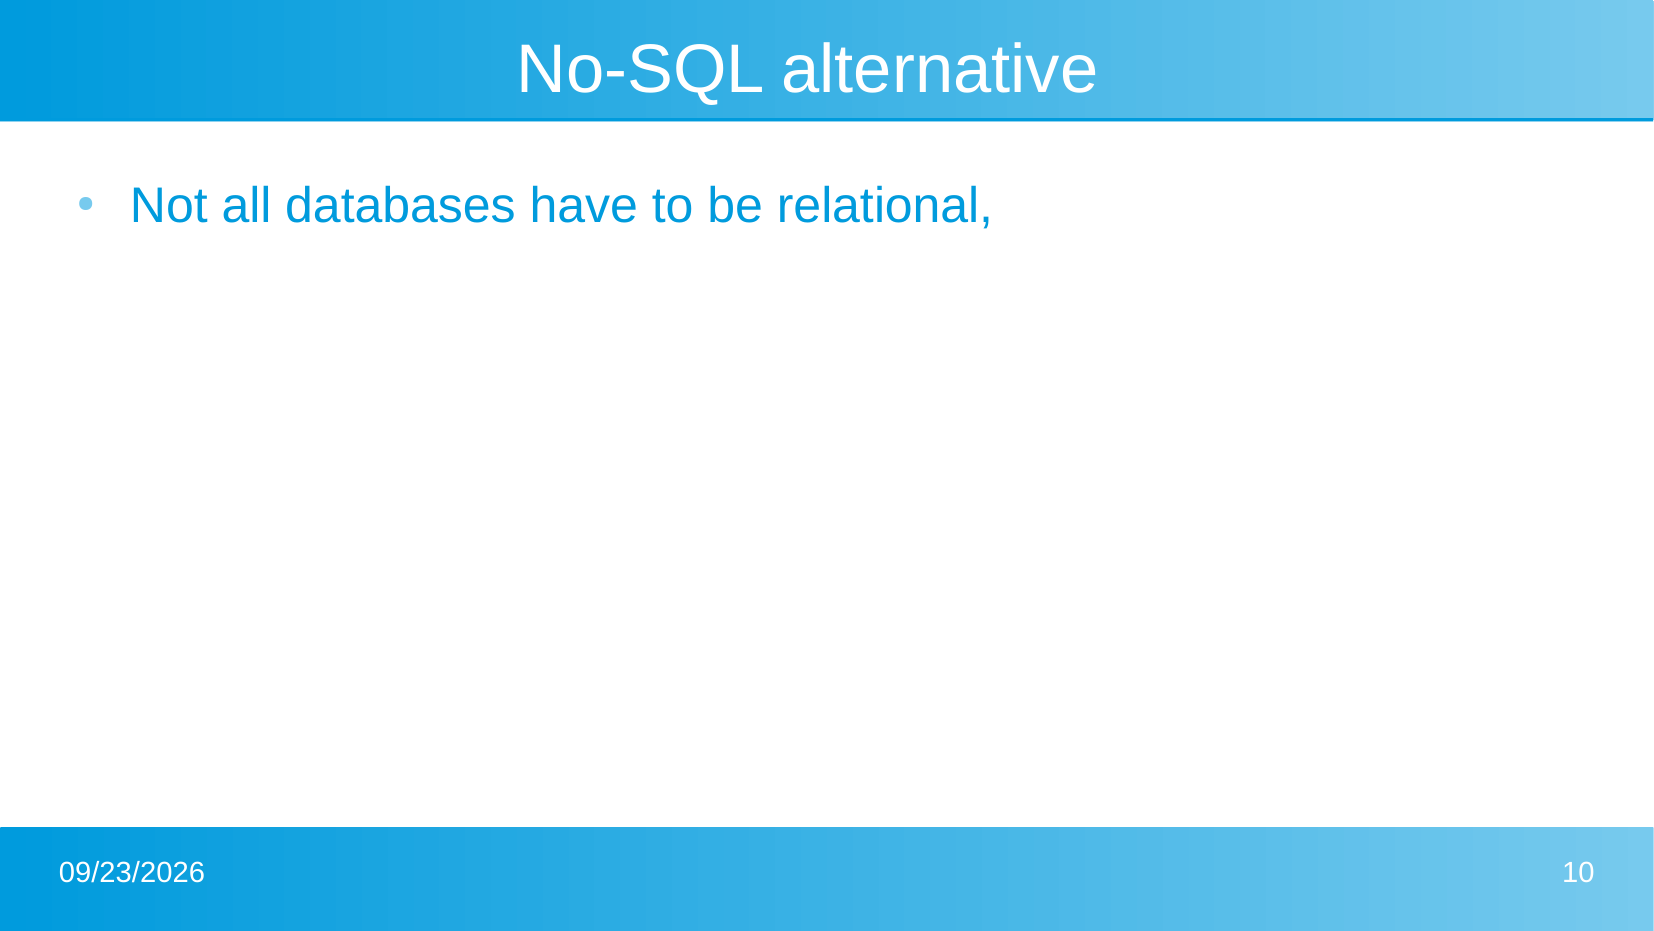

# No-SQL alternative
Not all databases have to be relational,
10